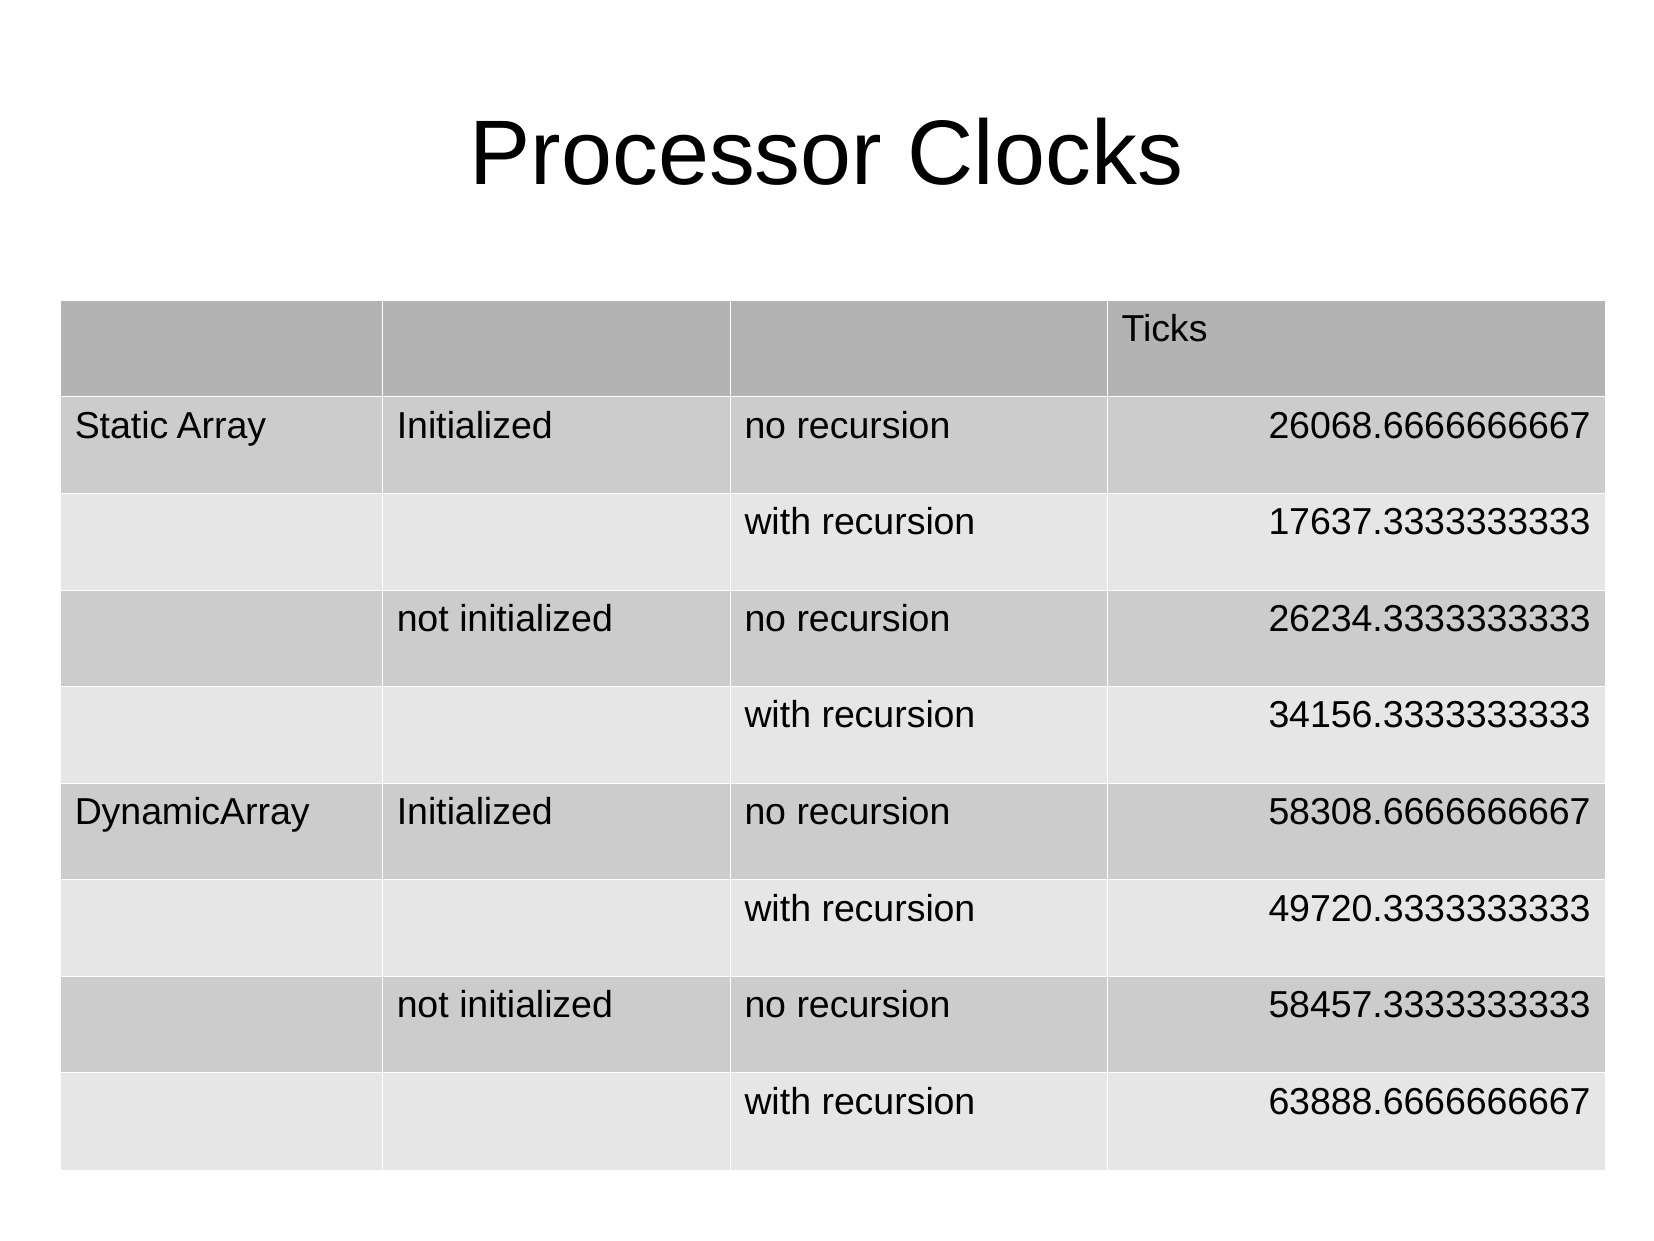

# Processor Clocks
| | | | Ticks |
| --- | --- | --- | --- |
| Static Array | Initialized | no recursion | 26068.6666666667 |
| | | with recursion | 17637.3333333333 |
| | not initialized | no recursion | 26234.3333333333 |
| | | with recursion | 34156.3333333333 |
| DynamicArray | Initialized | no recursion | 58308.6666666667 |
| | | with recursion | 49720.3333333333 |
| | not initialized | no recursion | 58457.3333333333 |
| | | with recursion | 63888.6666666667 |